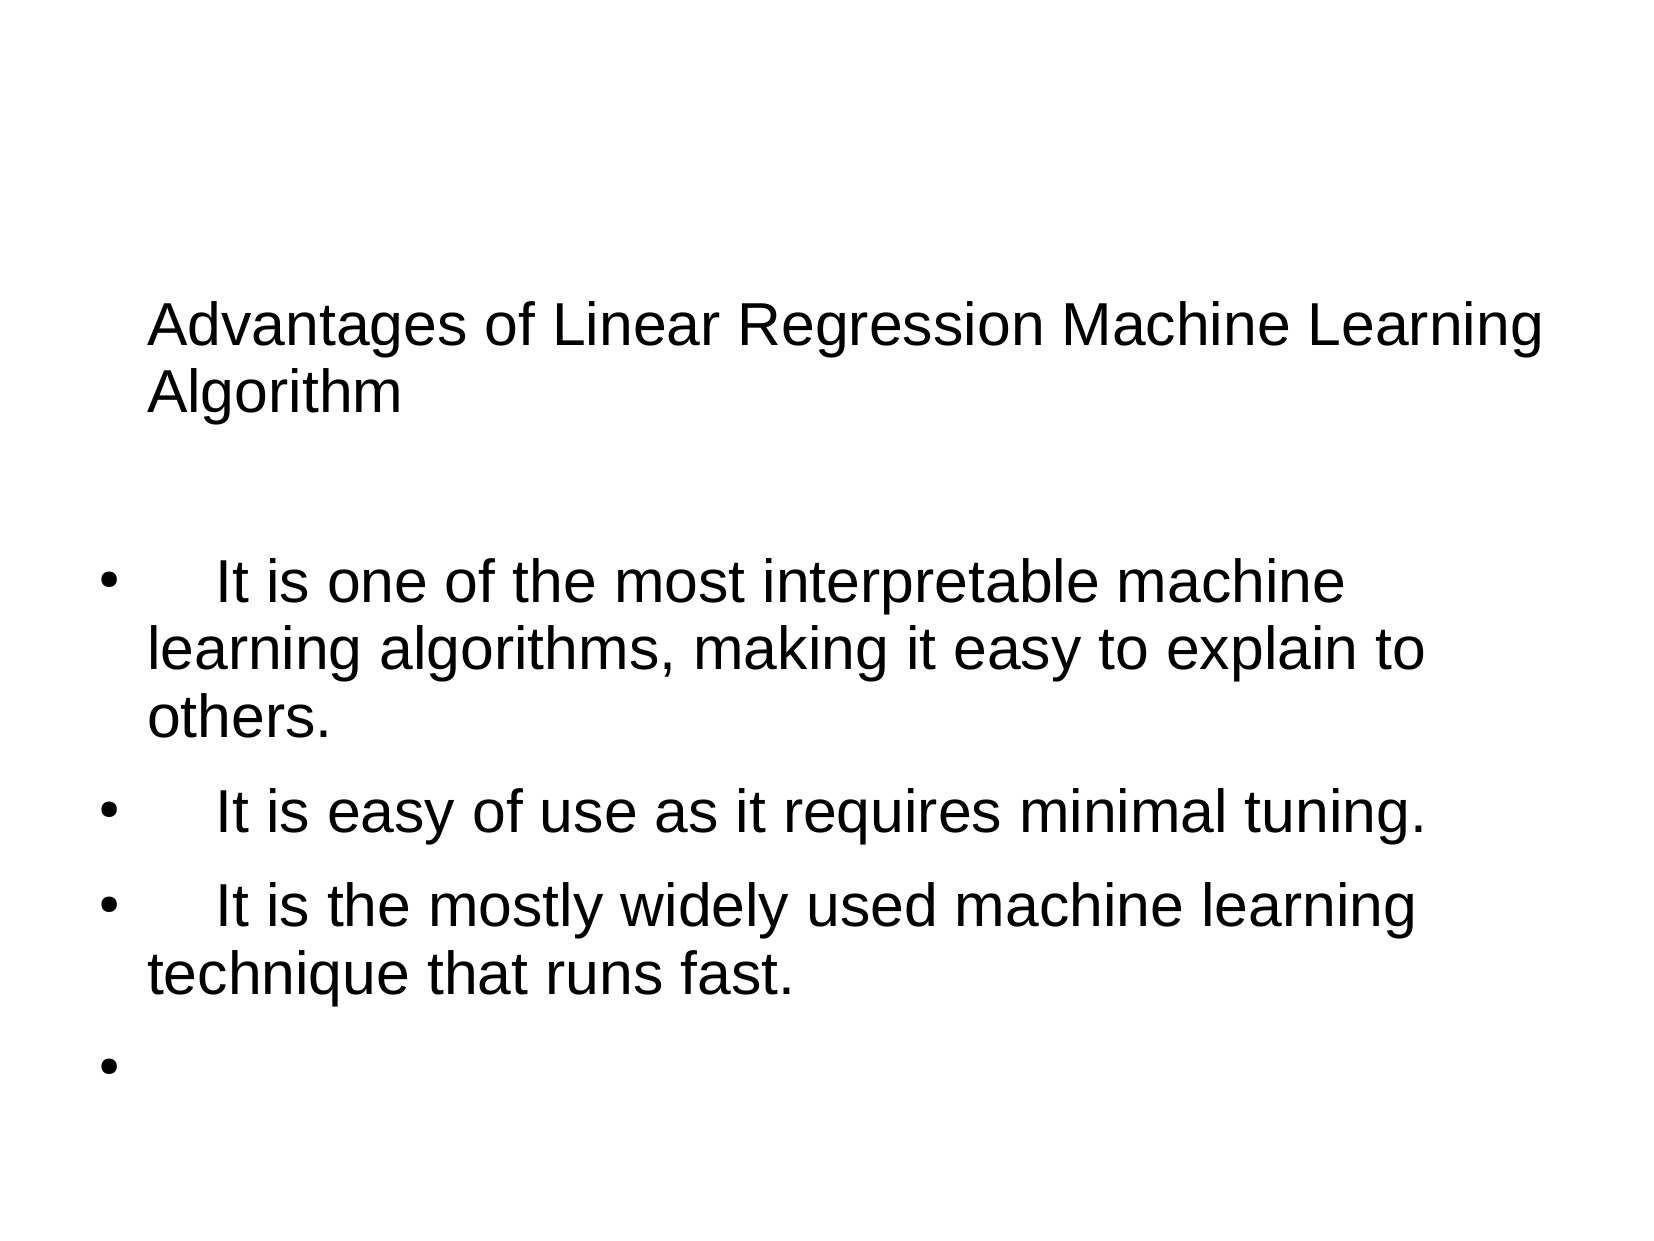

#
Advantages of Linear Regression Machine Learning Algorithm
 It is one of the most interpretable machine learning algorithms, making it easy to explain to others.
 It is easy of use as it requires minimal tuning.
 It is the mostly widely used machine learning technique that runs fast.